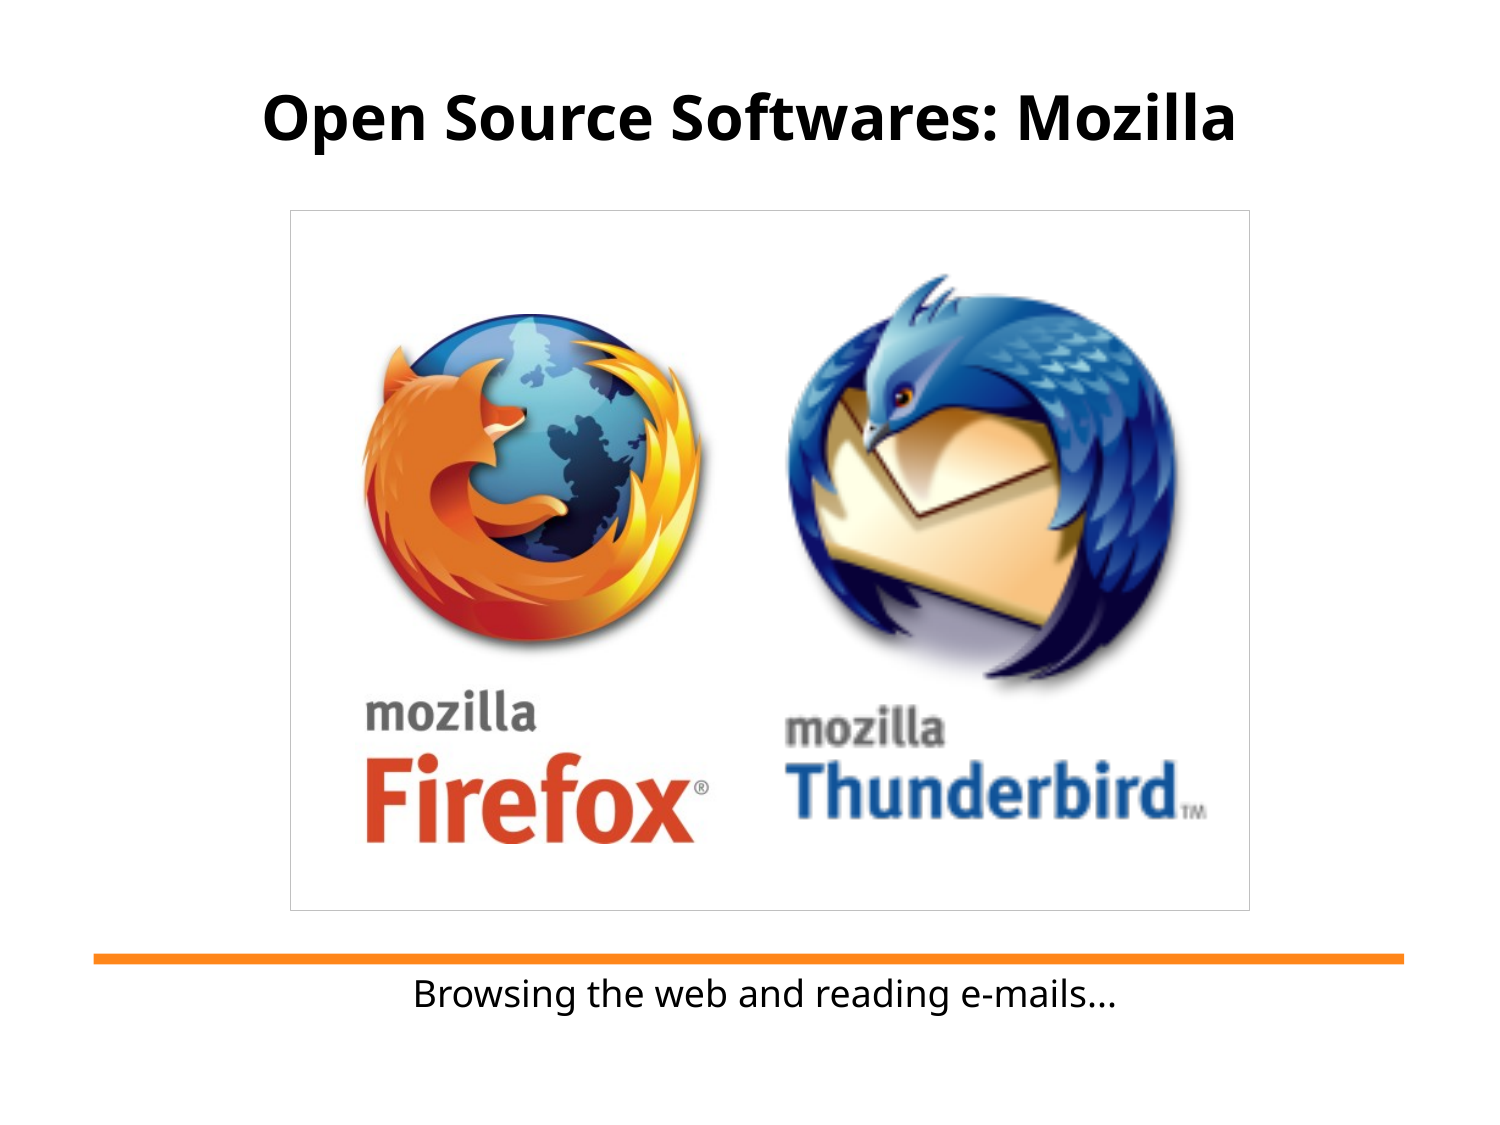

# Open Source Softwares: Mozilla
Browsing the web and reading e-mails...